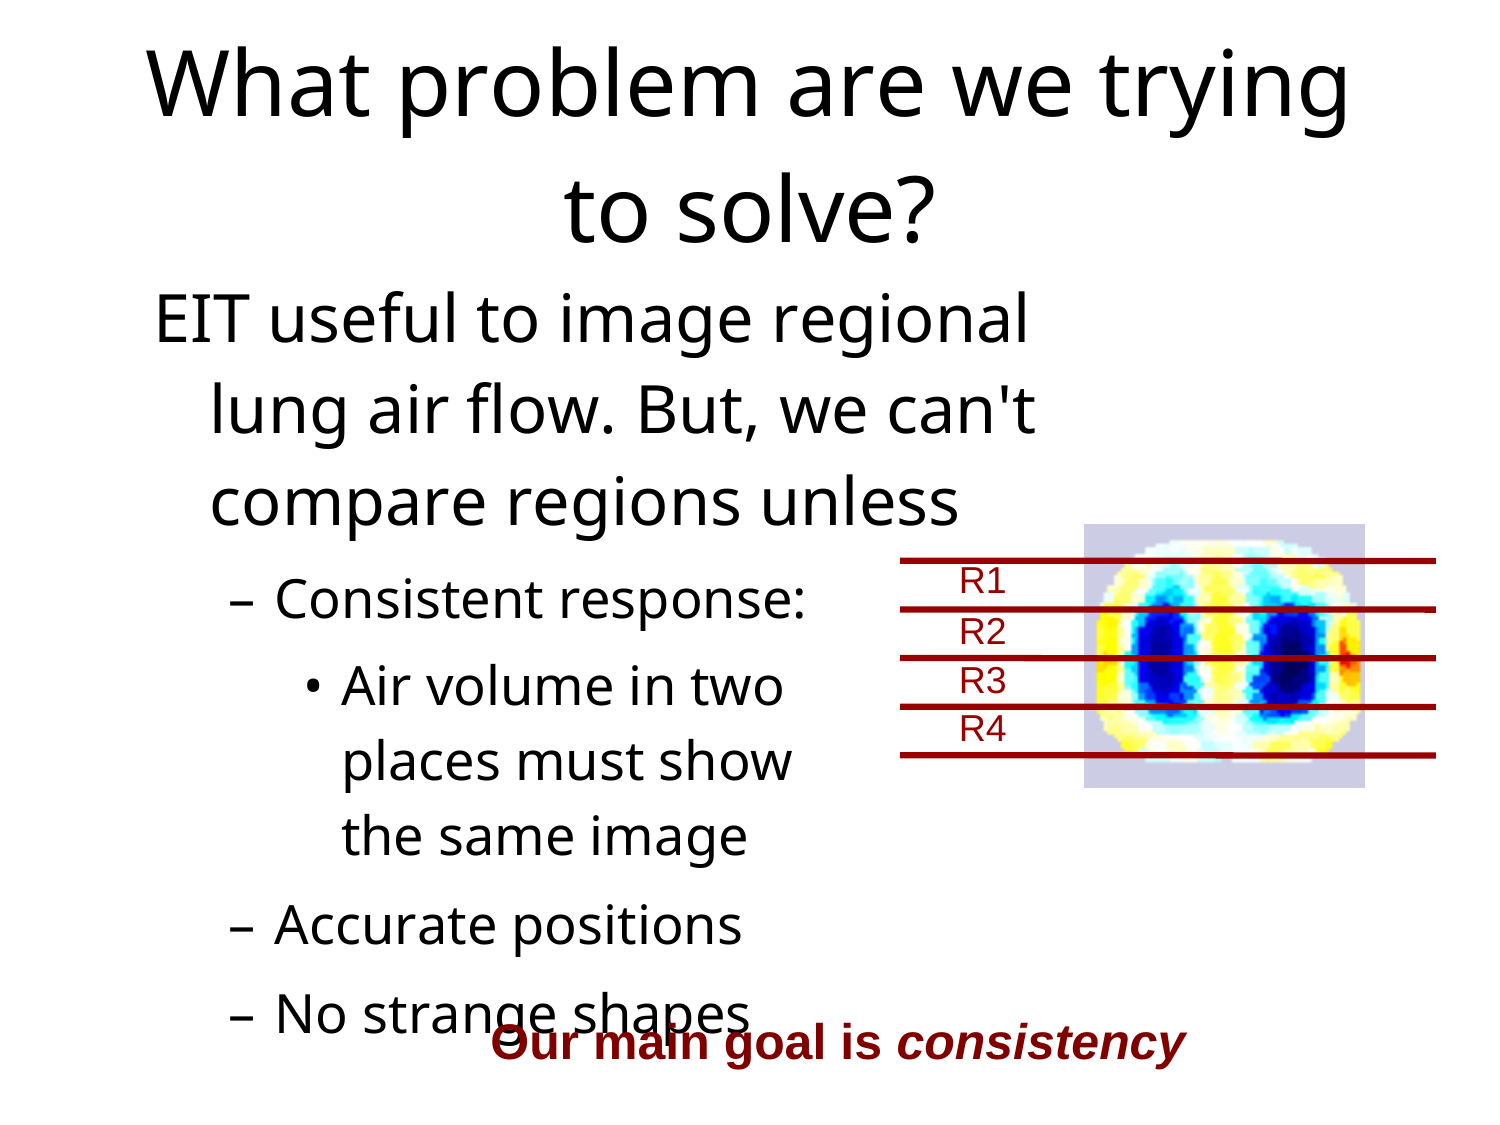

# What problem are we trying to solve?
EIT useful to image regional lung air flow. But, we can't compare regions unless
Consistent response:
Air volume in two
places must show
the same image
Accurate positions
No strange shapes
R1
R2
R3
R4
Our main goal is consistency